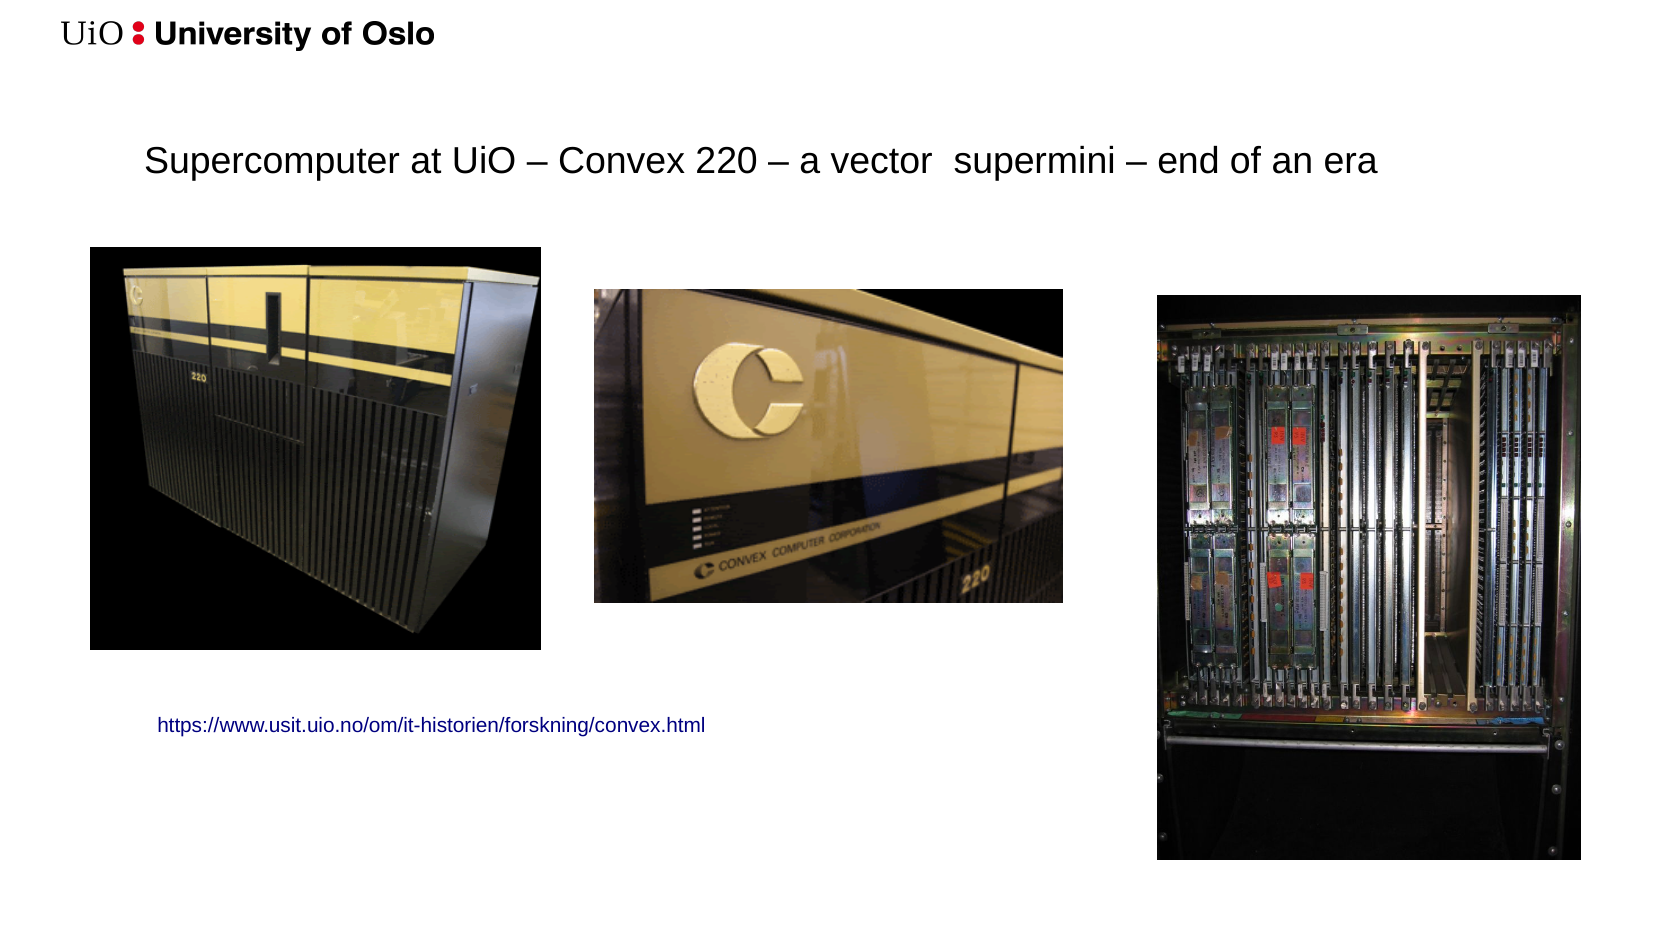

Supercomputer at UiO – Convex 220 – a vector supermini – end of an era
https://www.usit.uio.no/om/it-historien/forskning/convex.html